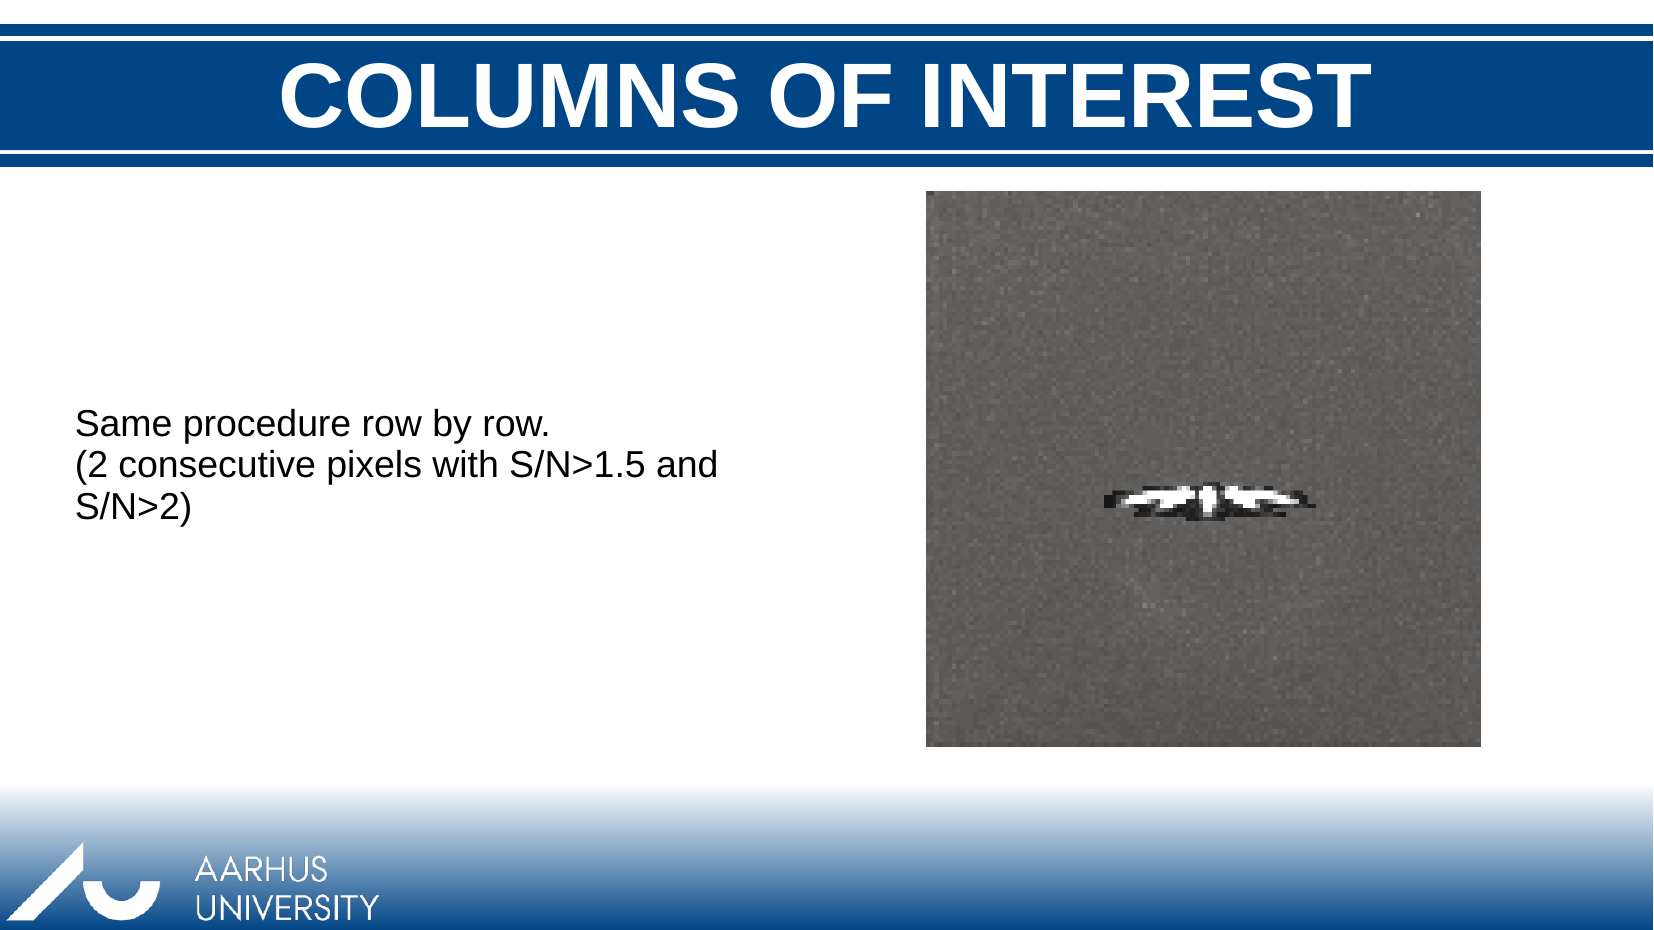

# COLUMNS OF INTEREST
Same procedure row by row.
(2 consecutive pixels with S/N>1.5 and S/N>2)